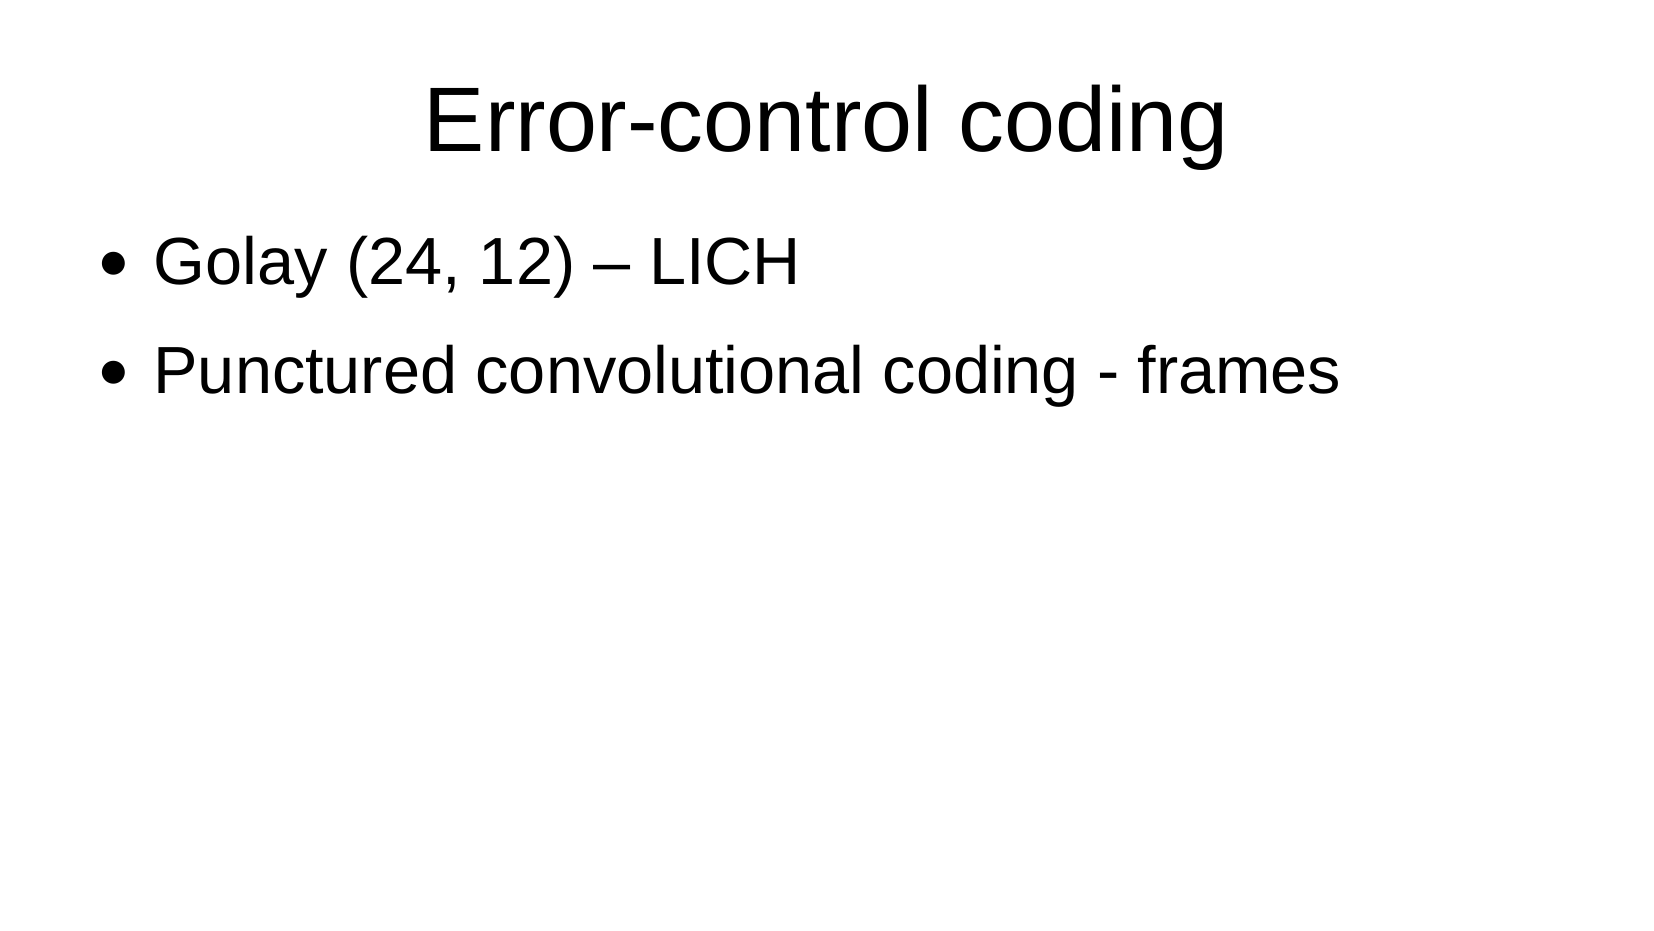

Error-control coding
Golay (24, 12) – LICH
Punctured convolutional coding - frames